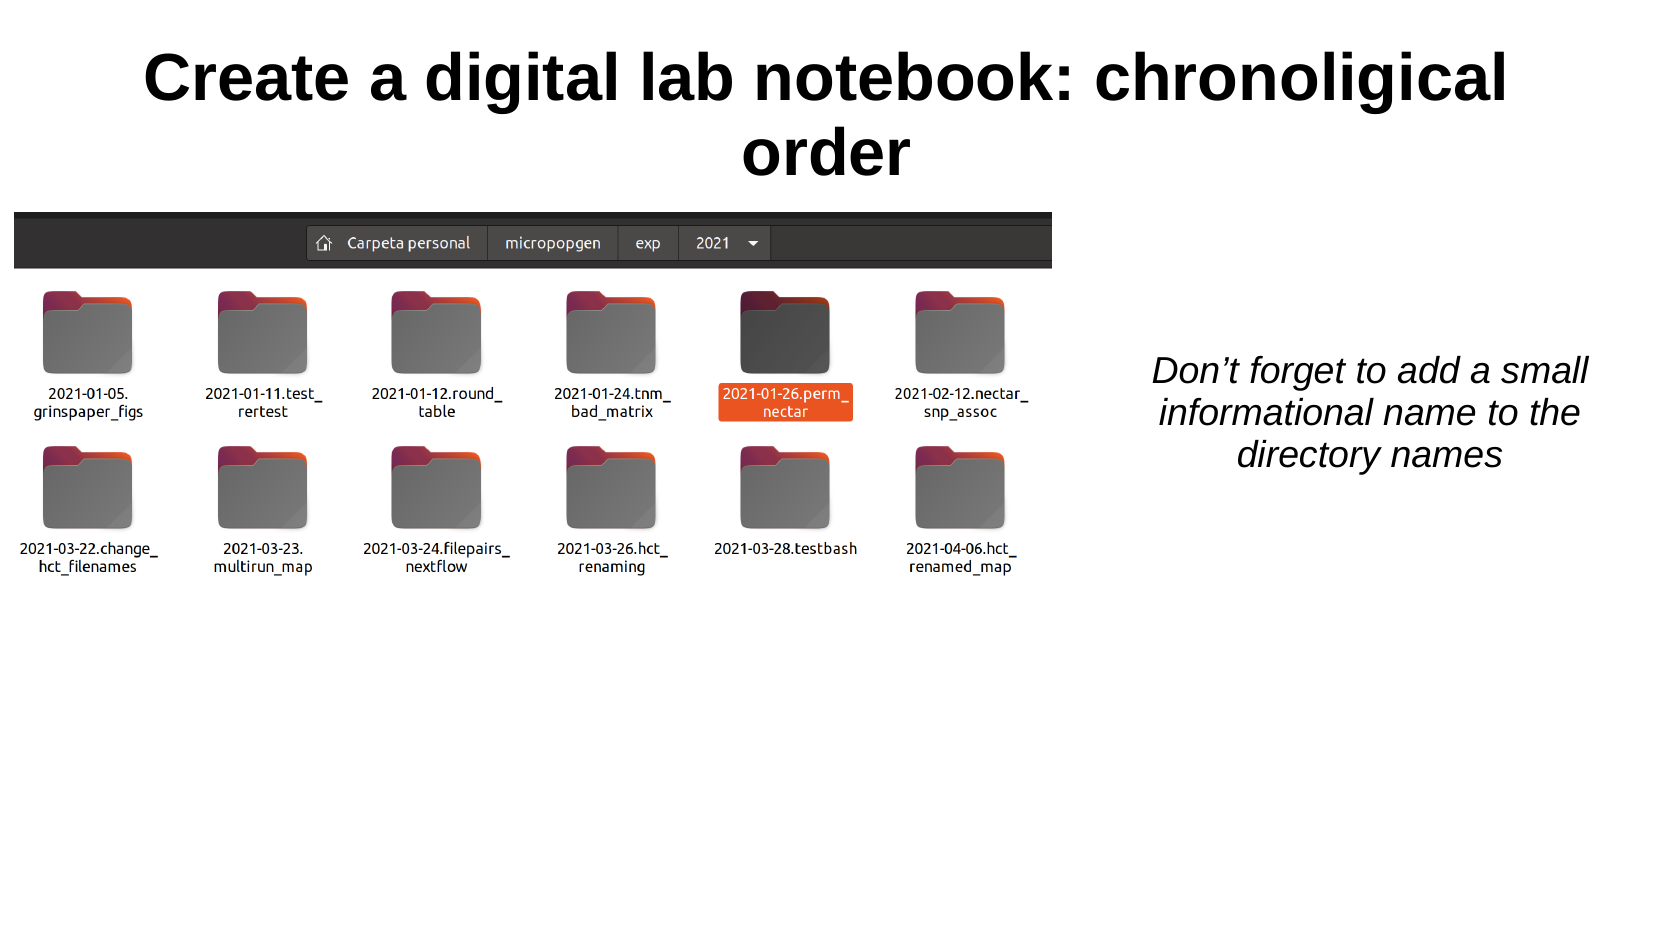

# Create a digital lab notebook: chronoligical order
Don’t forget to add a small informational name to the directory names